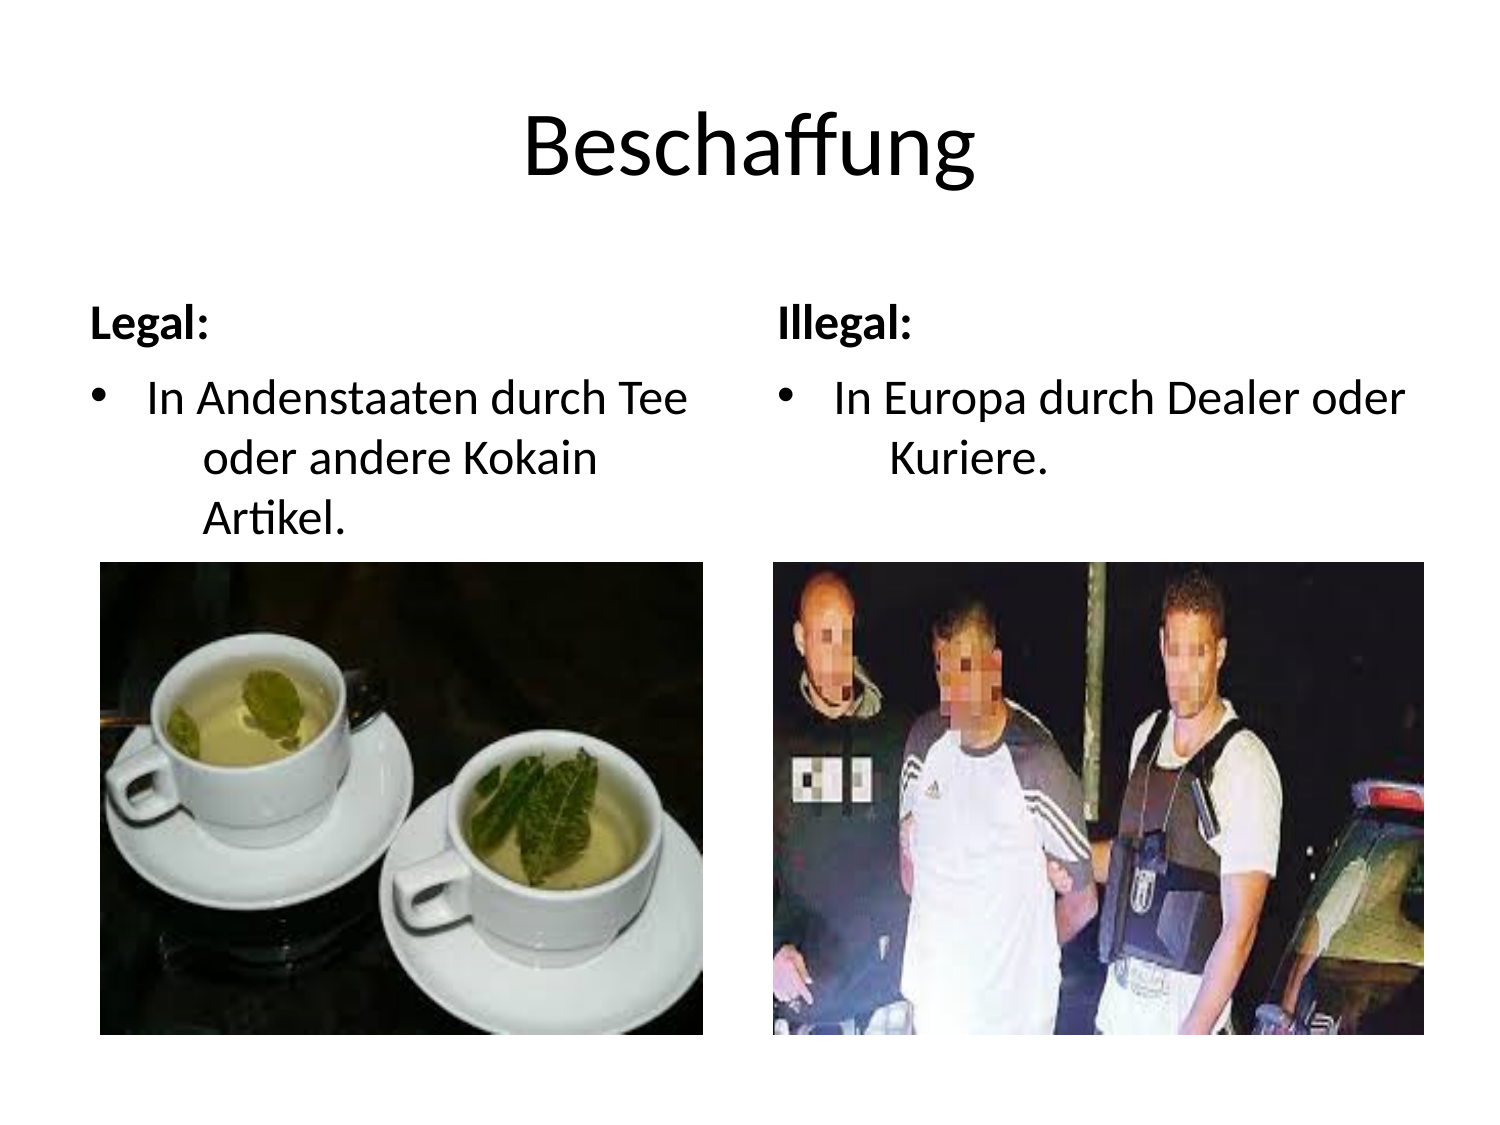

# Beschaffung
Legal:
Illegal:
In Andenstaaten durch Tee oder andere Kokain Artikel.
In Europa durch Dealer oder Kuriere.